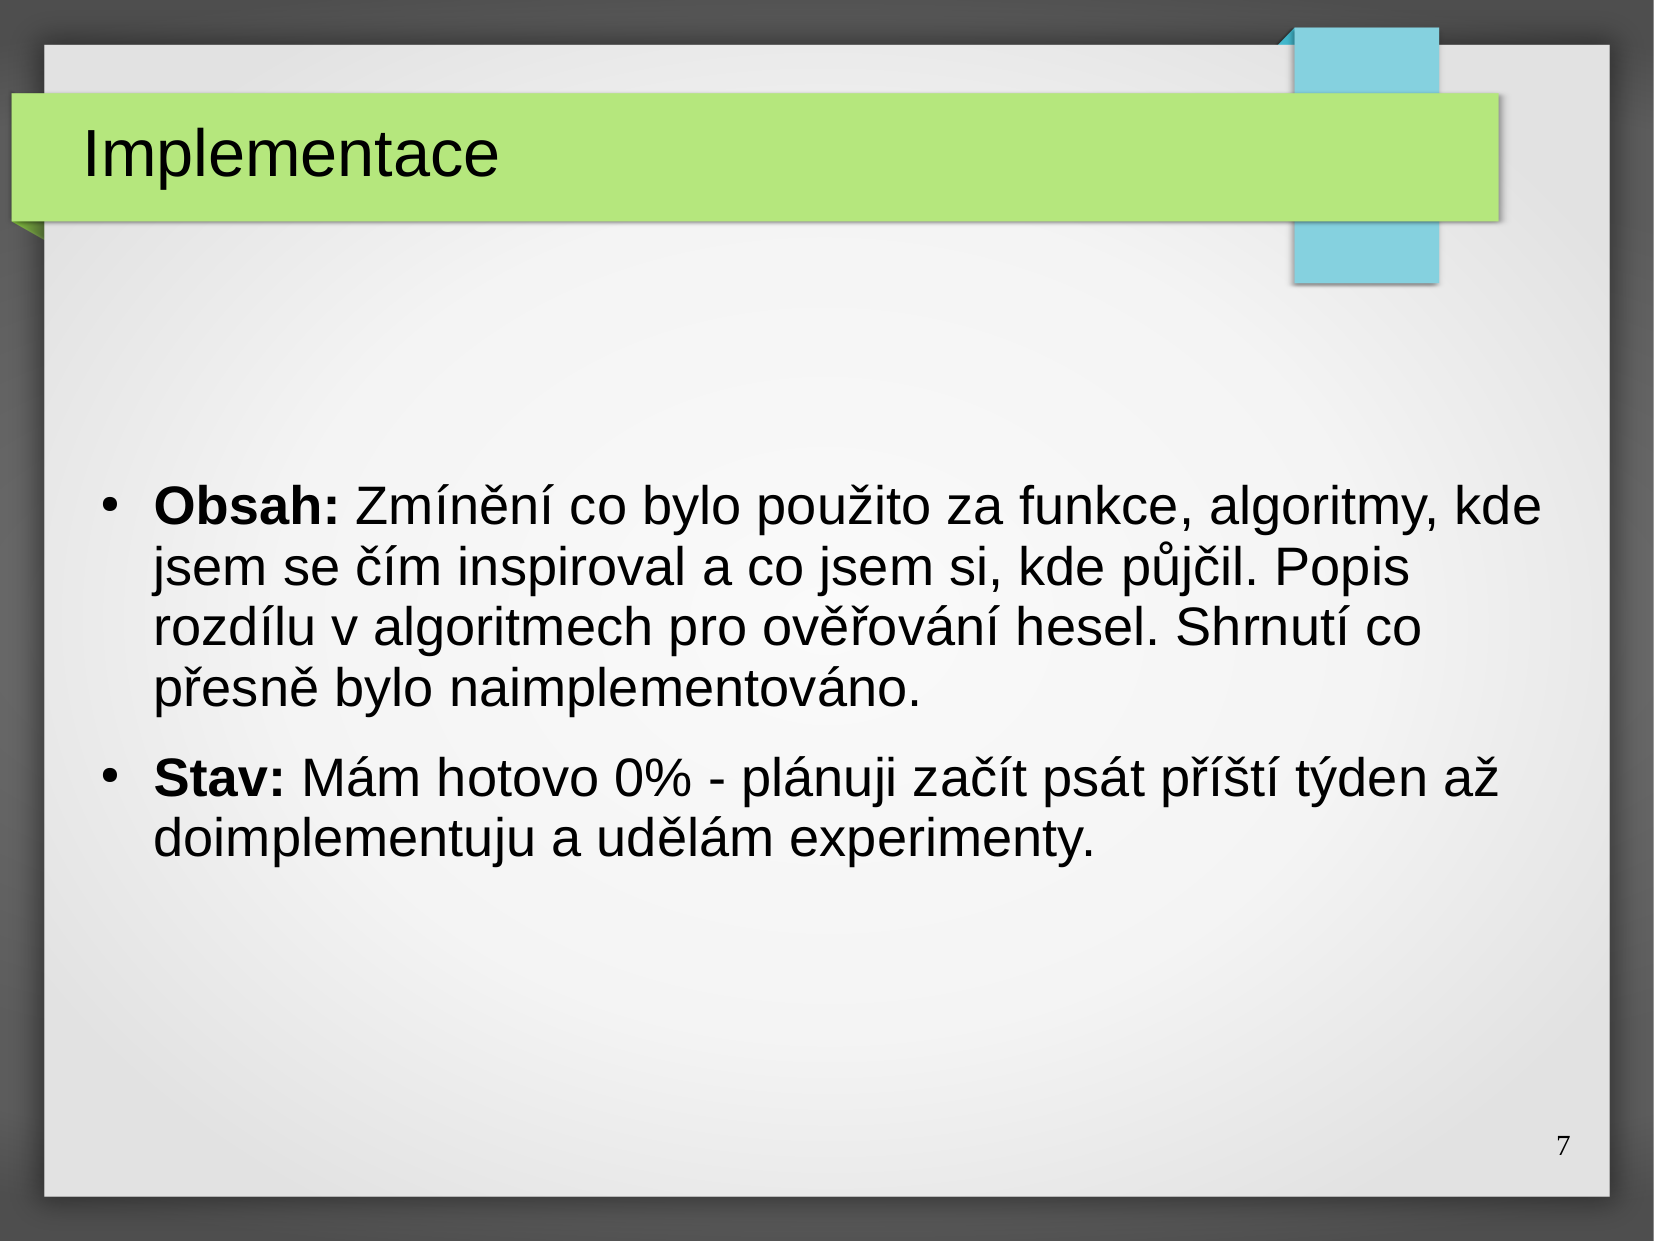

# Implementace
Obsah: Zmínění co bylo použito za funkce, algoritmy, kde jsem se čím inspiroval a co jsem si, kde půjčil. Popis rozdílu v algoritmech pro ověřování hesel. Shrnutí co přesně bylo naimplementováno.
Stav: Mám hotovo 0% - plánuji začít psát příští týden až doimplementuju a udělám experimenty.
7